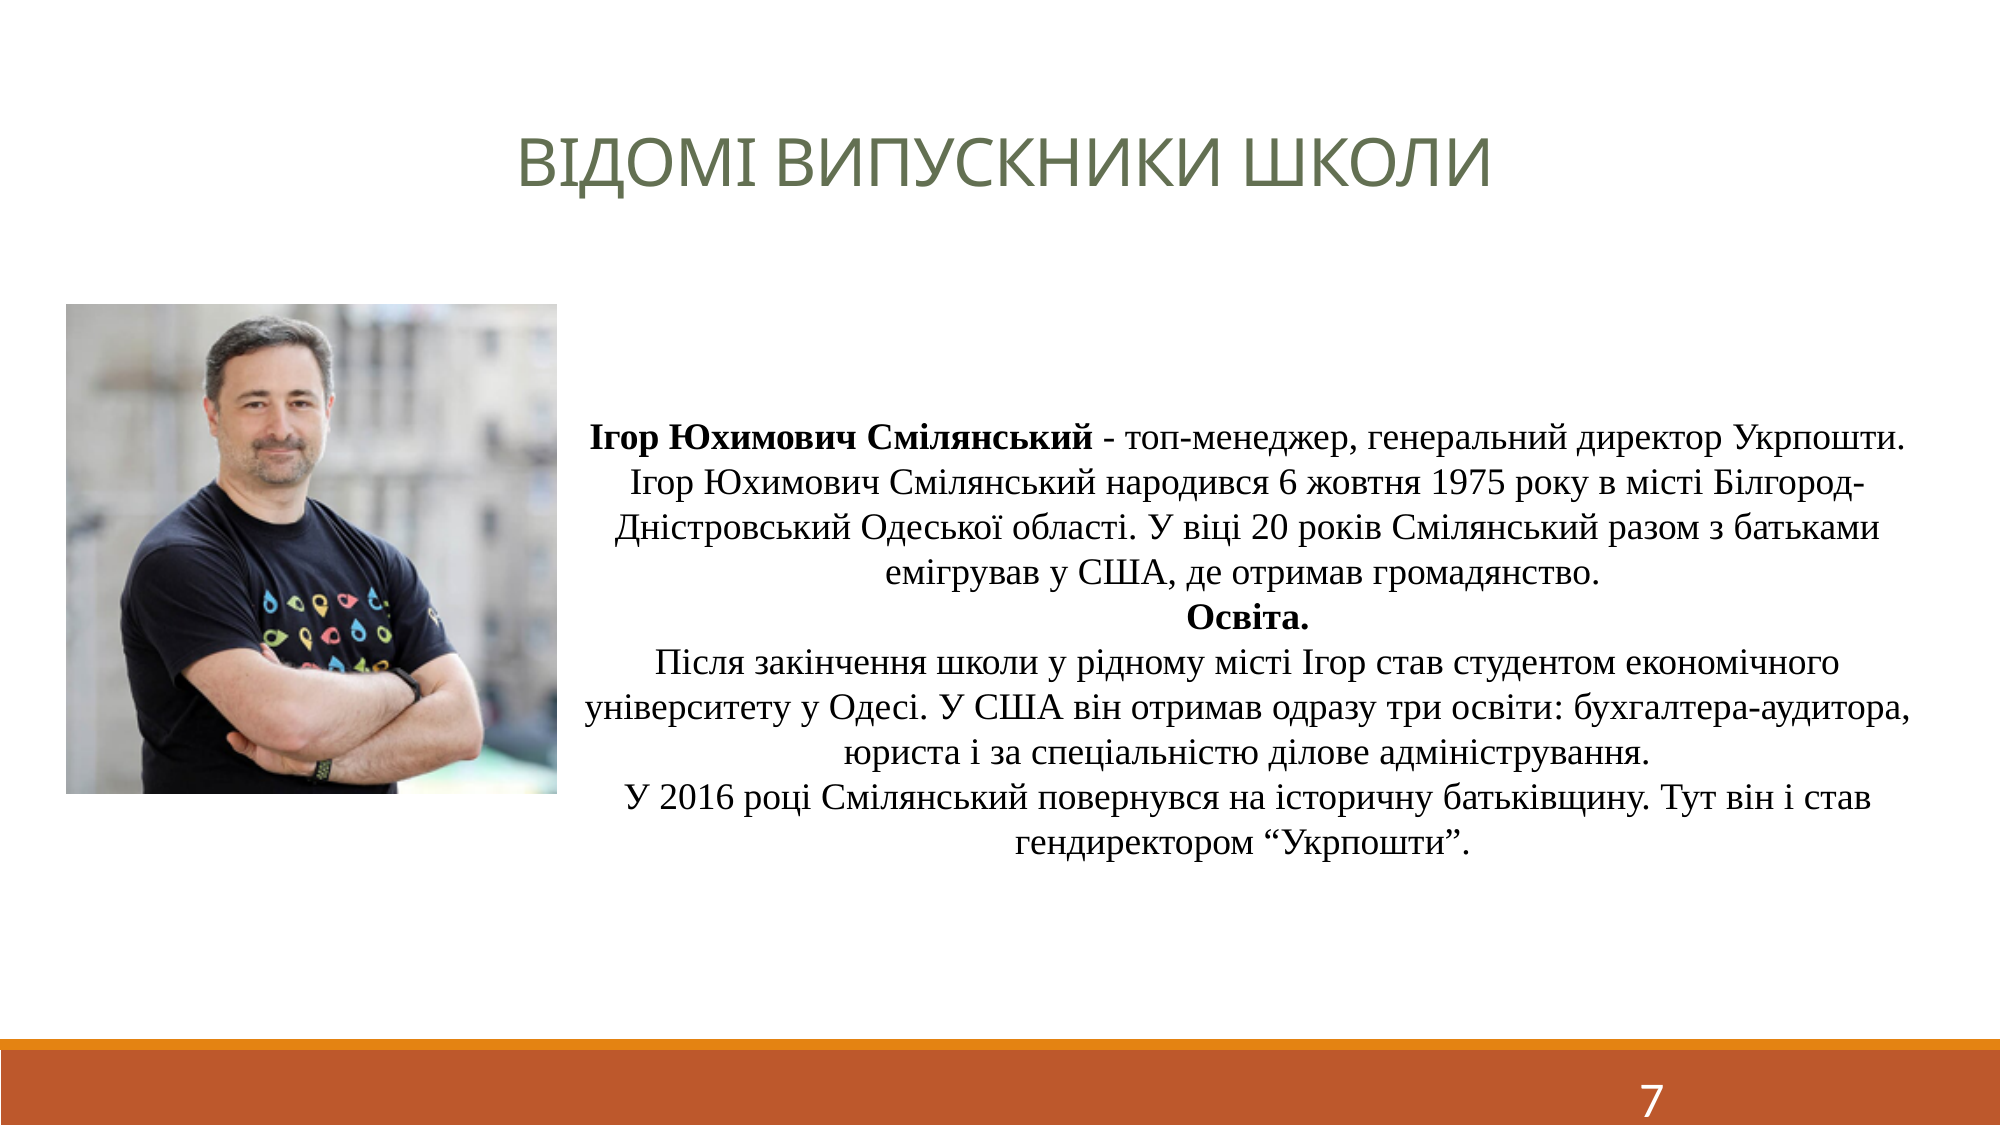

ВІДОМІ ВИПУСКНИКИ ШКОЛИ
Ігор Юхимович Смілянський - топ-менеджер, генеральний директор Укрпошти.
Ігор Юхимович Смілянський народився 6 жовтня 1975 року в місті Білгород-Дністровський Одеської області. У віці 20 років Смілянський разом з батьками емігрував у США, де отримав громадянство.
Освіта.
Після закінчення школи у рідному місті Ігор став студентом економічного університету у Одесі. У США він отримав одразу три освіти: бухгалтера-аудитора, юриста і за спеціальністю ділове адміністрування.
У 2016 році Смілянський повернувся на історичну батьківщину. Тут він і став гендиректором “Укрпошти”.